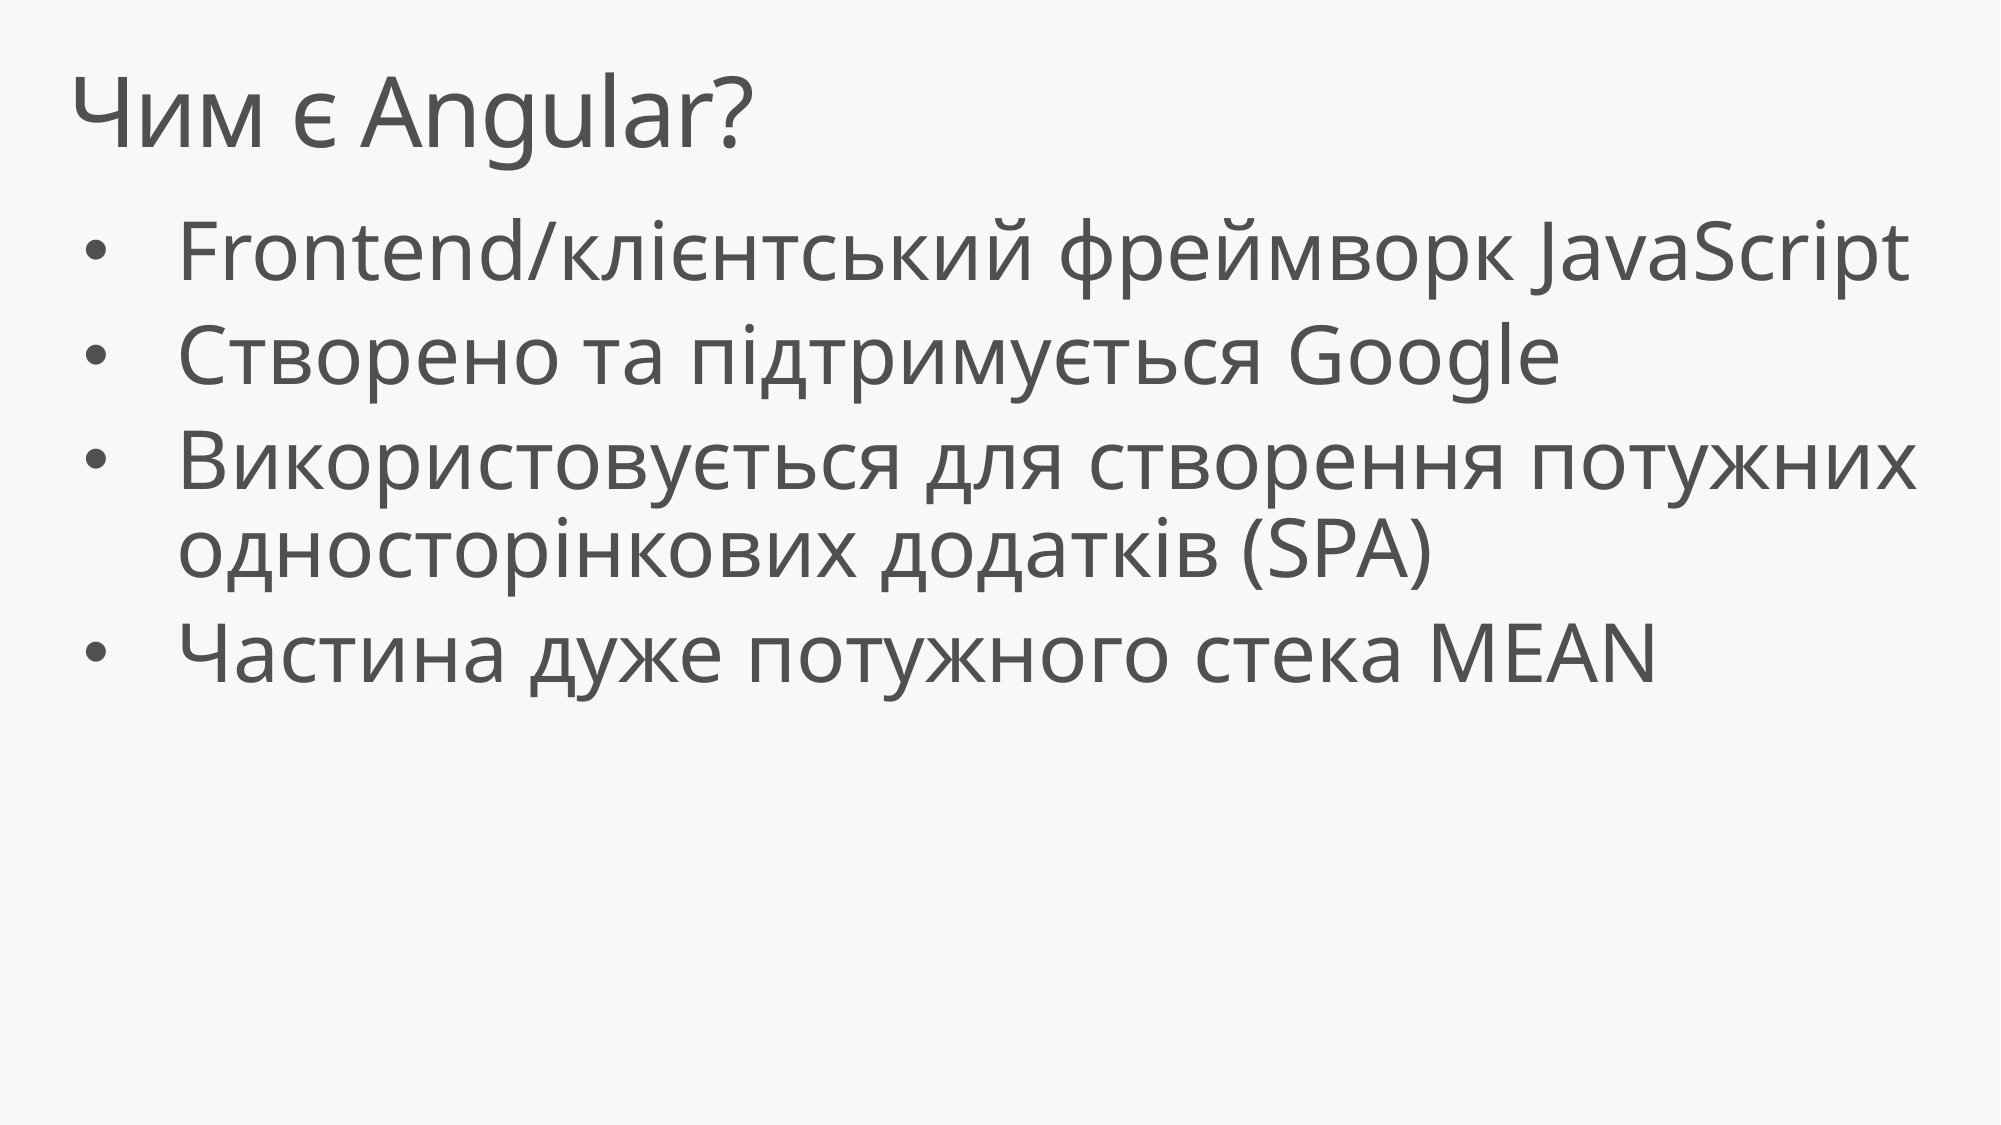

# Чим є Angular?
Frontend/клієнтський фреймворк JavaScript
Створено та підтримується Google
Використовується для створення потужних односторінкових додатків (SPA)
Частина дуже потужного стека MEAN